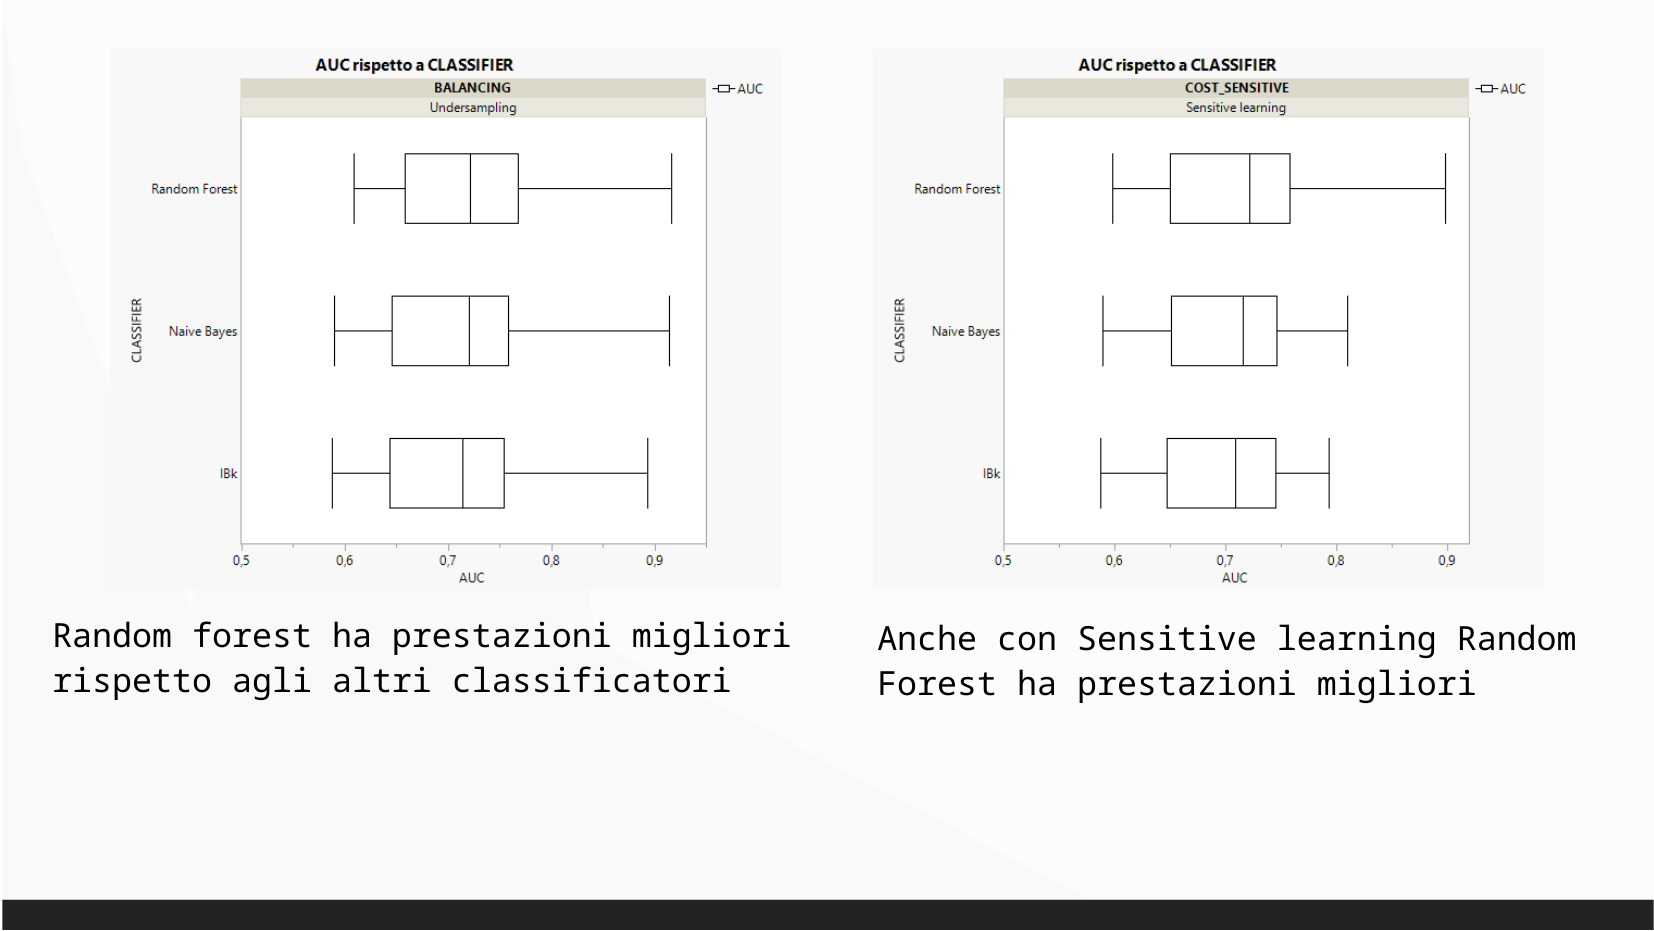

Random forest ha prestazioni migliori rispetto agli altri classificatori
Anche con Sensitive learning Random Forest ha prestazioni migliori